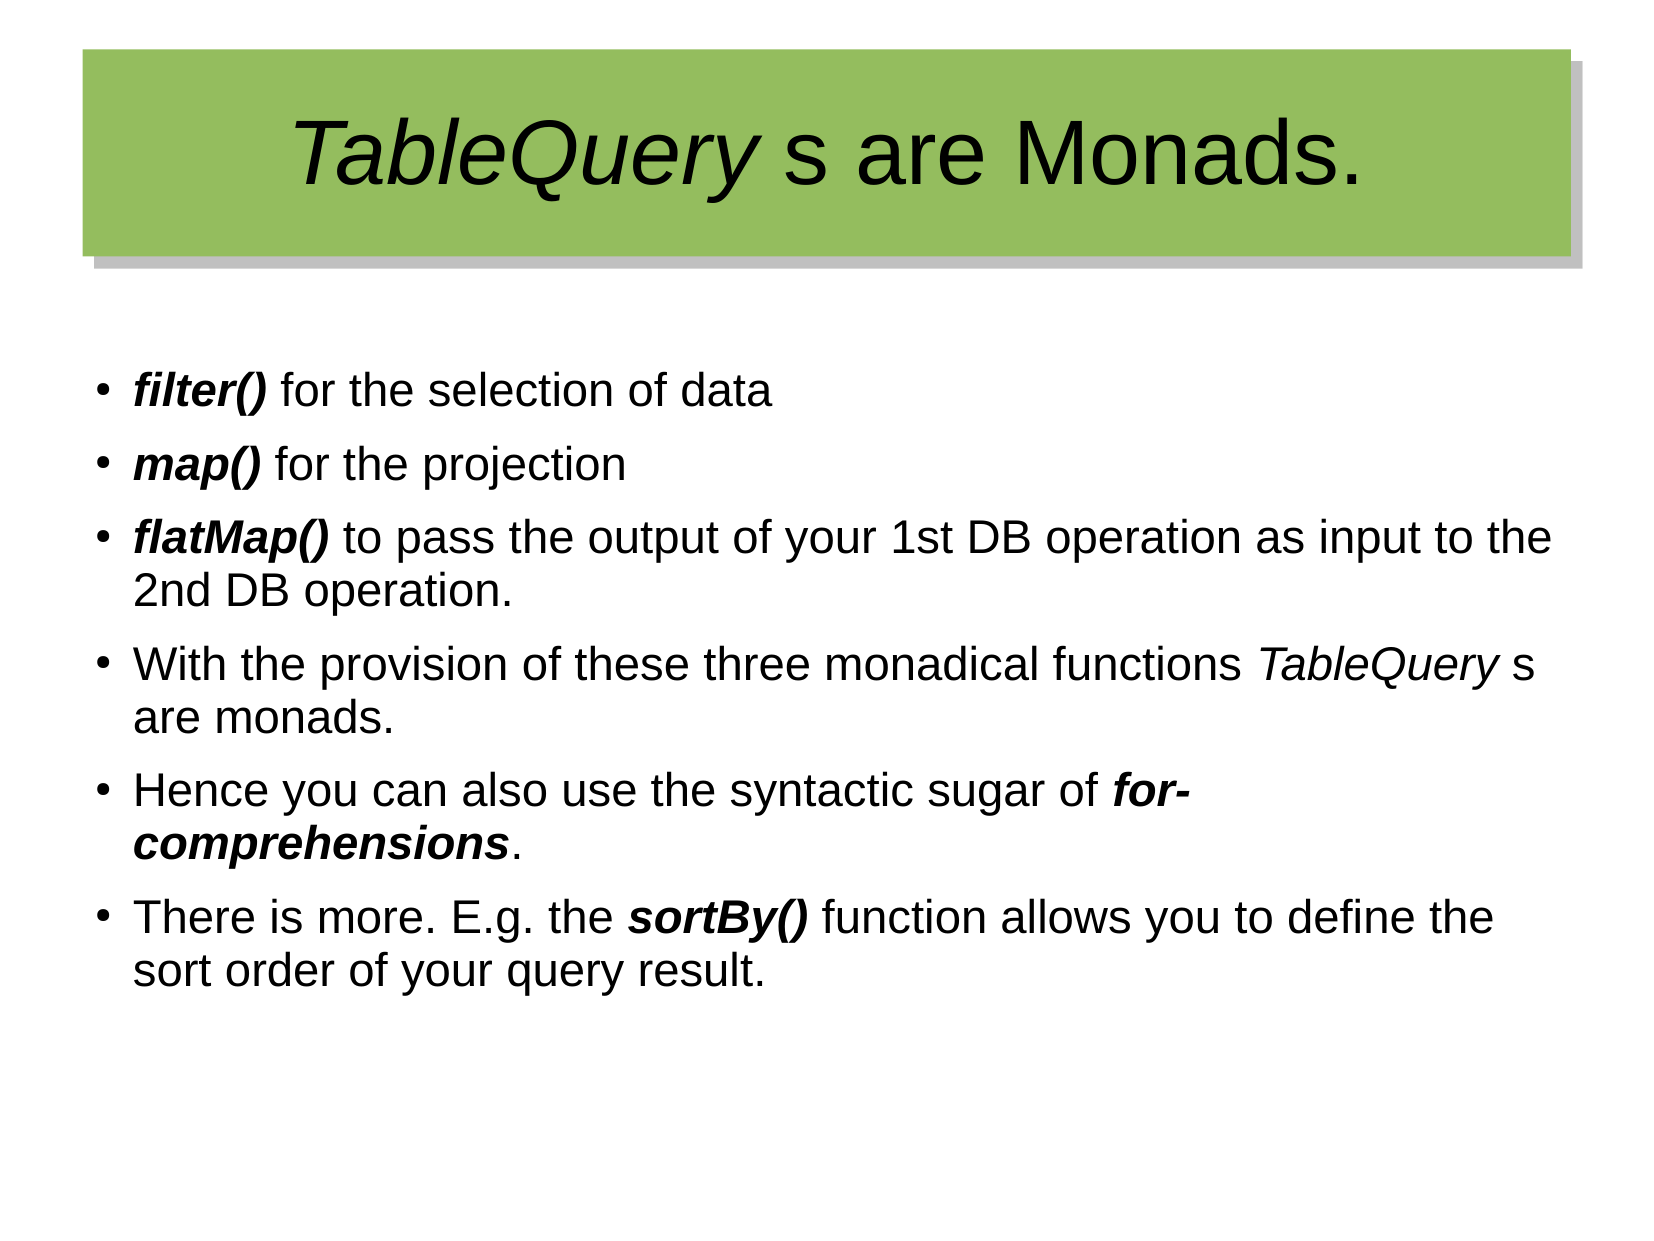

# TableQuery s are Monads.
filter() for the selection of data
map() for the projection
flatMap() to pass the output of your 1st DB operation as input to the 2nd DB operation.
With the provision of these three monadical functions TableQuery s are monads.
Hence you can also use the syntactic sugar of for-comprehensions.
There is more. E.g. the sortBy() function allows you to define the sort order of your query result.